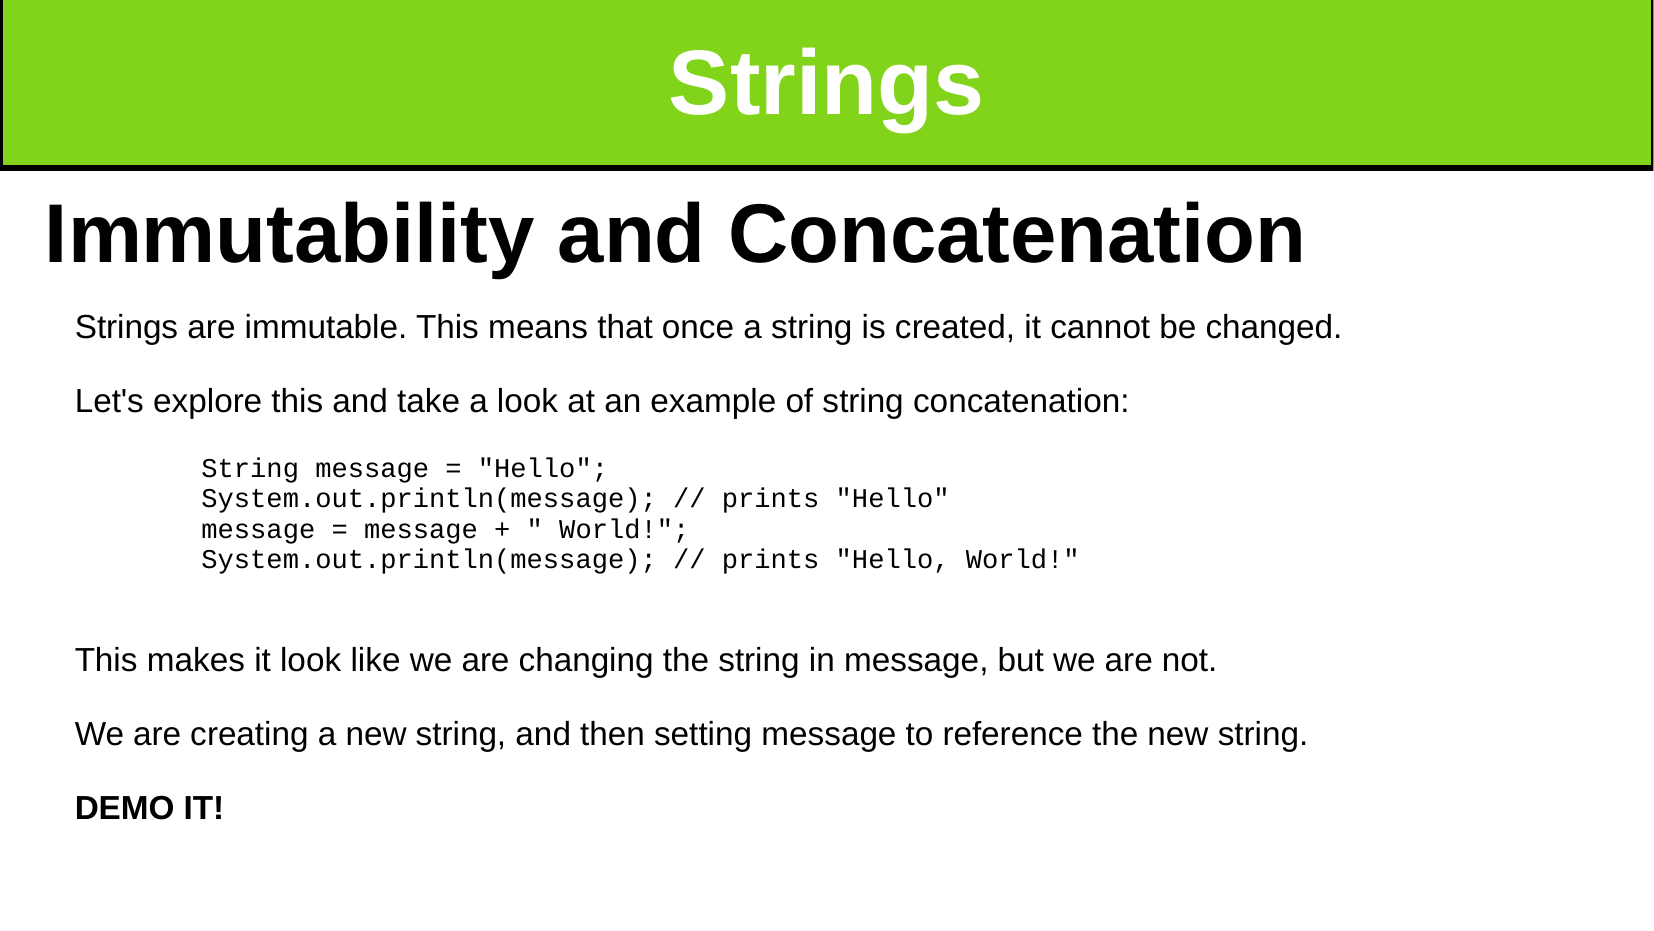

# Strings
Immutability and Concatenation
Strings are immutable. This means that once a string is created, it cannot be changed.
Let's explore this and take a look at an example of string concatenation:
This makes it look like we are changing the string in message, but we are not.
We are creating a new string, and then setting message to reference the new string.
DEMO IT!
String message = "Hello";
System.out.println(message); // prints "Hello"
message = message + " World!";
System.out.println(message); // prints "Hello, World!"